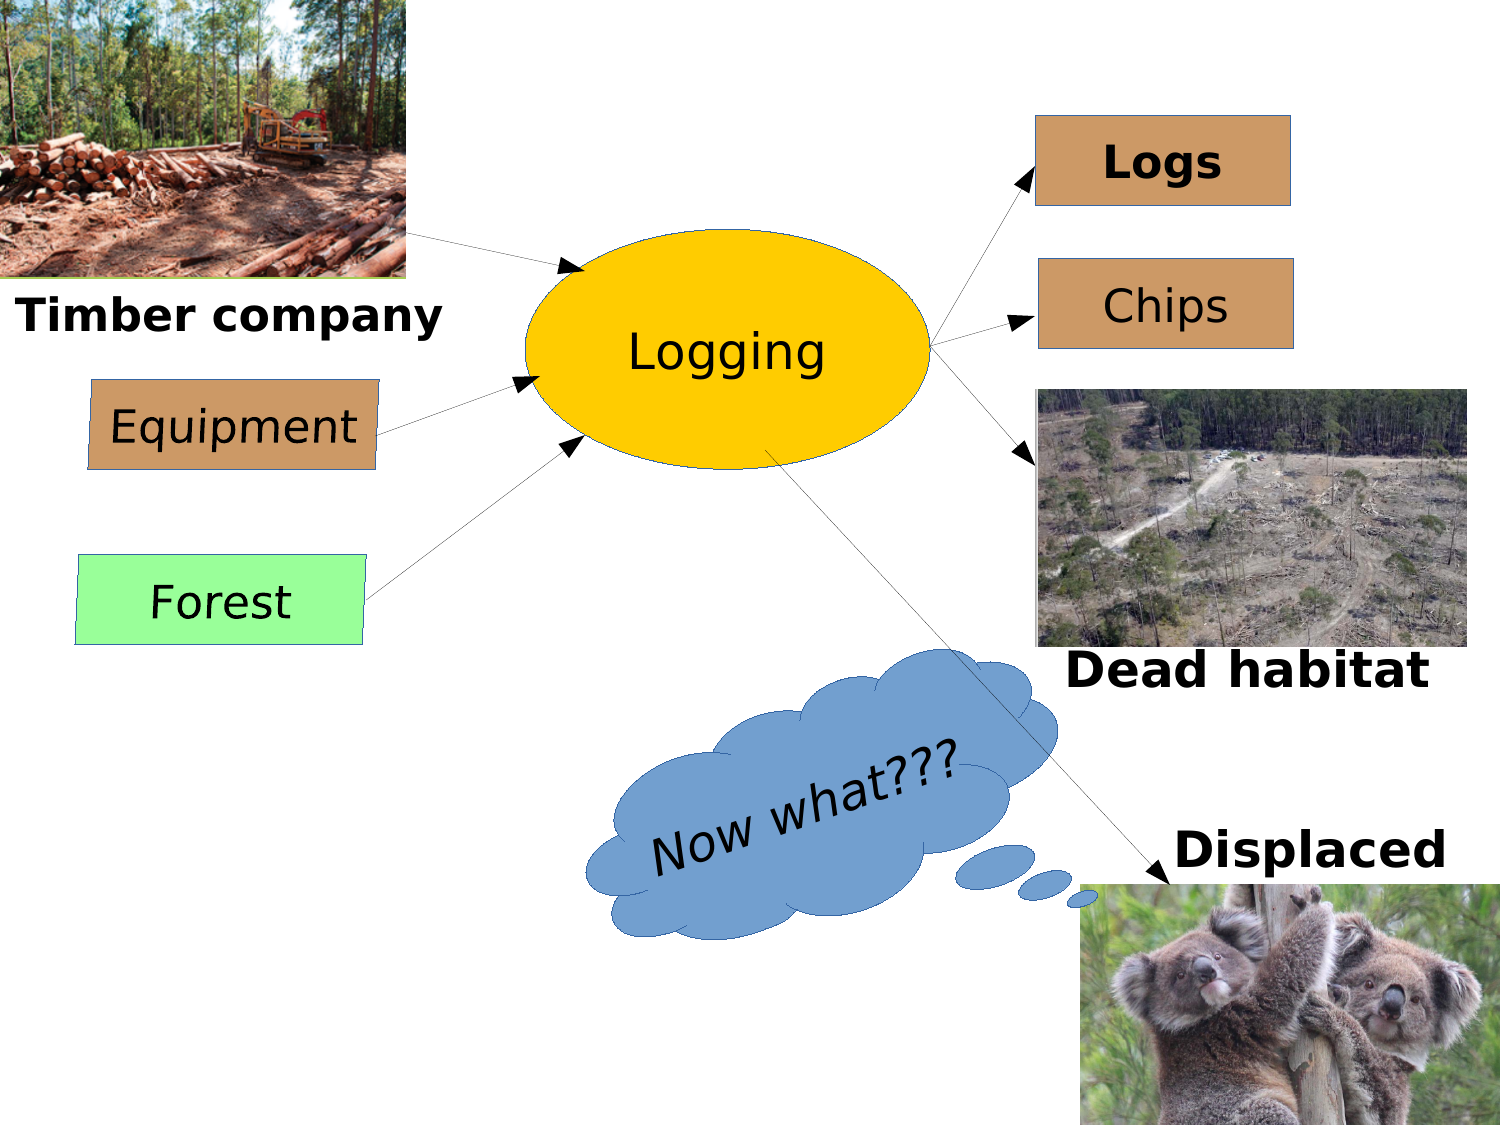

Logs
Logging
Chips
Timber company
Equipment
Forest
Dead habitat
Now what???
Displaced